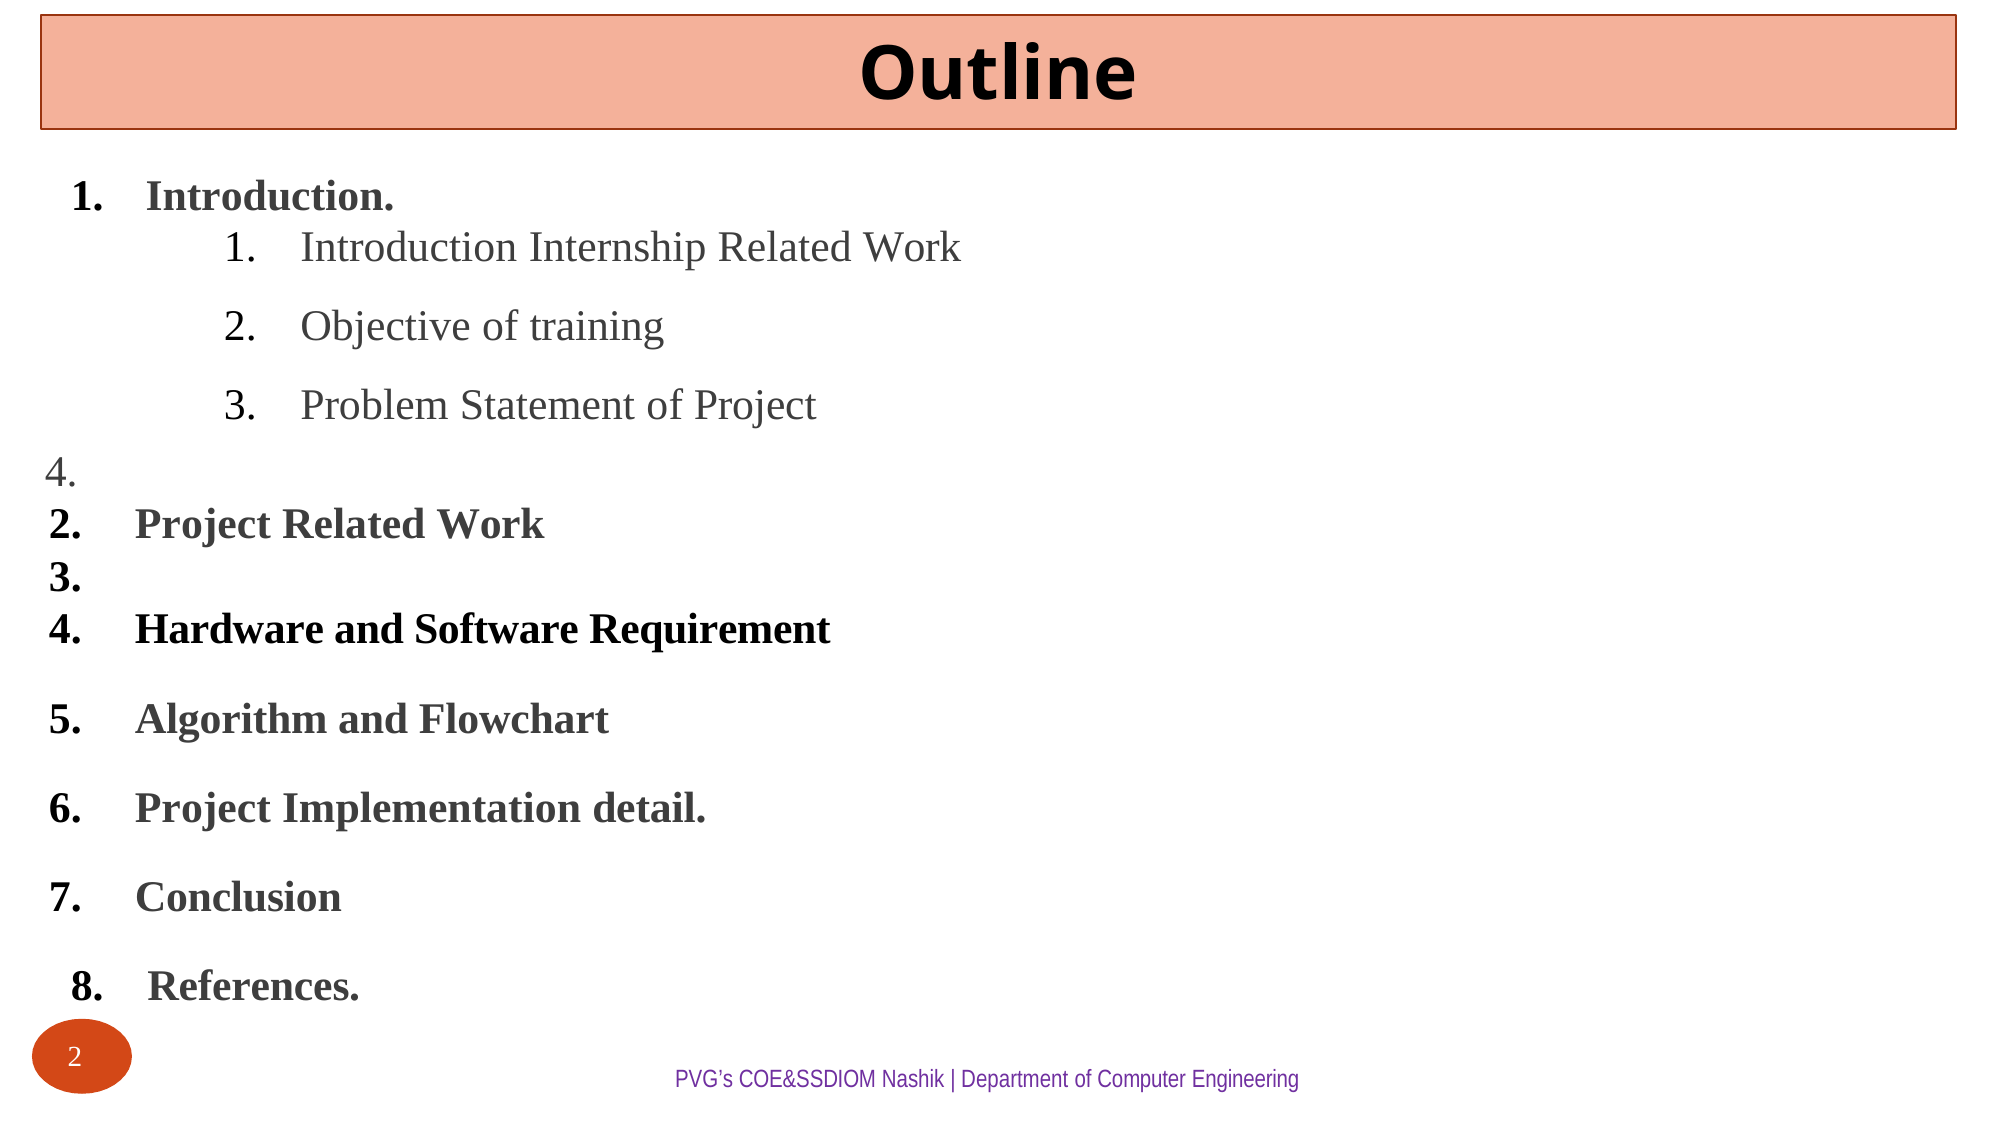

# Outline
Introduction.
Introduction Internship Related Work
Objective of training
Problem Statement of Project
Project Related Work
Hardware and Software Requirement
Algorithm and Flowchart
Project Implementation detail.
Conclusion
References.
PVG’s COE&SSDIOM Nashik | Department of Computer Engineering